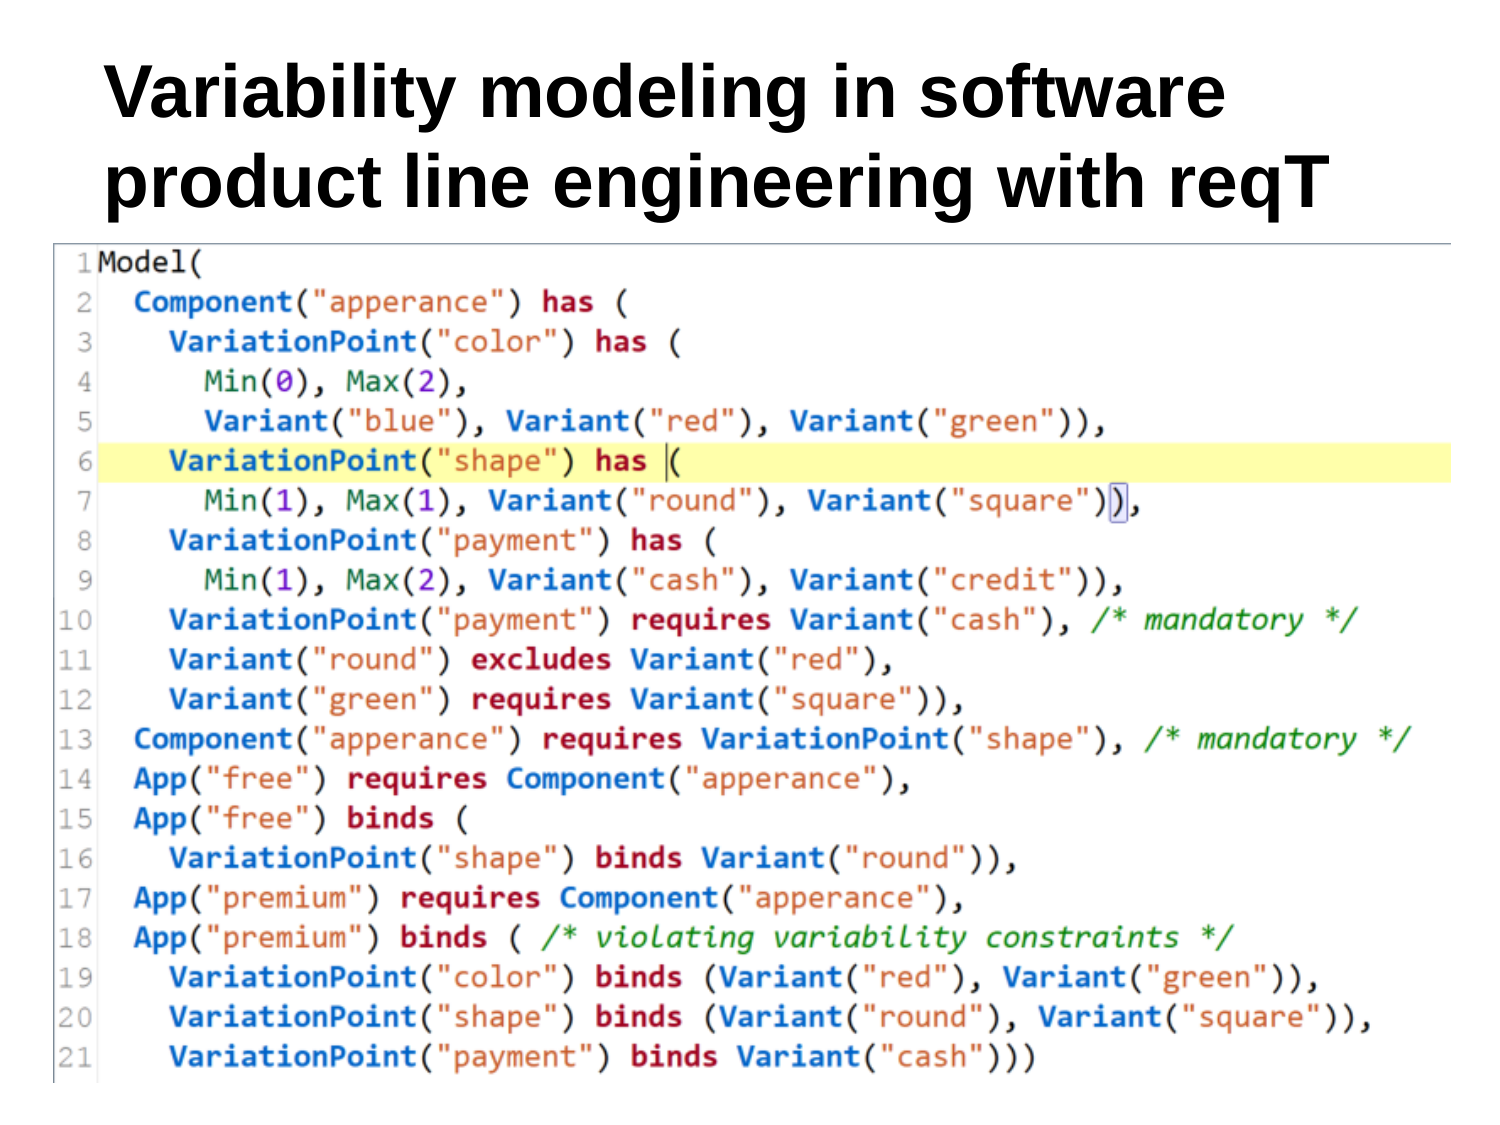

# Variability modeling in software product line engineering with reqT